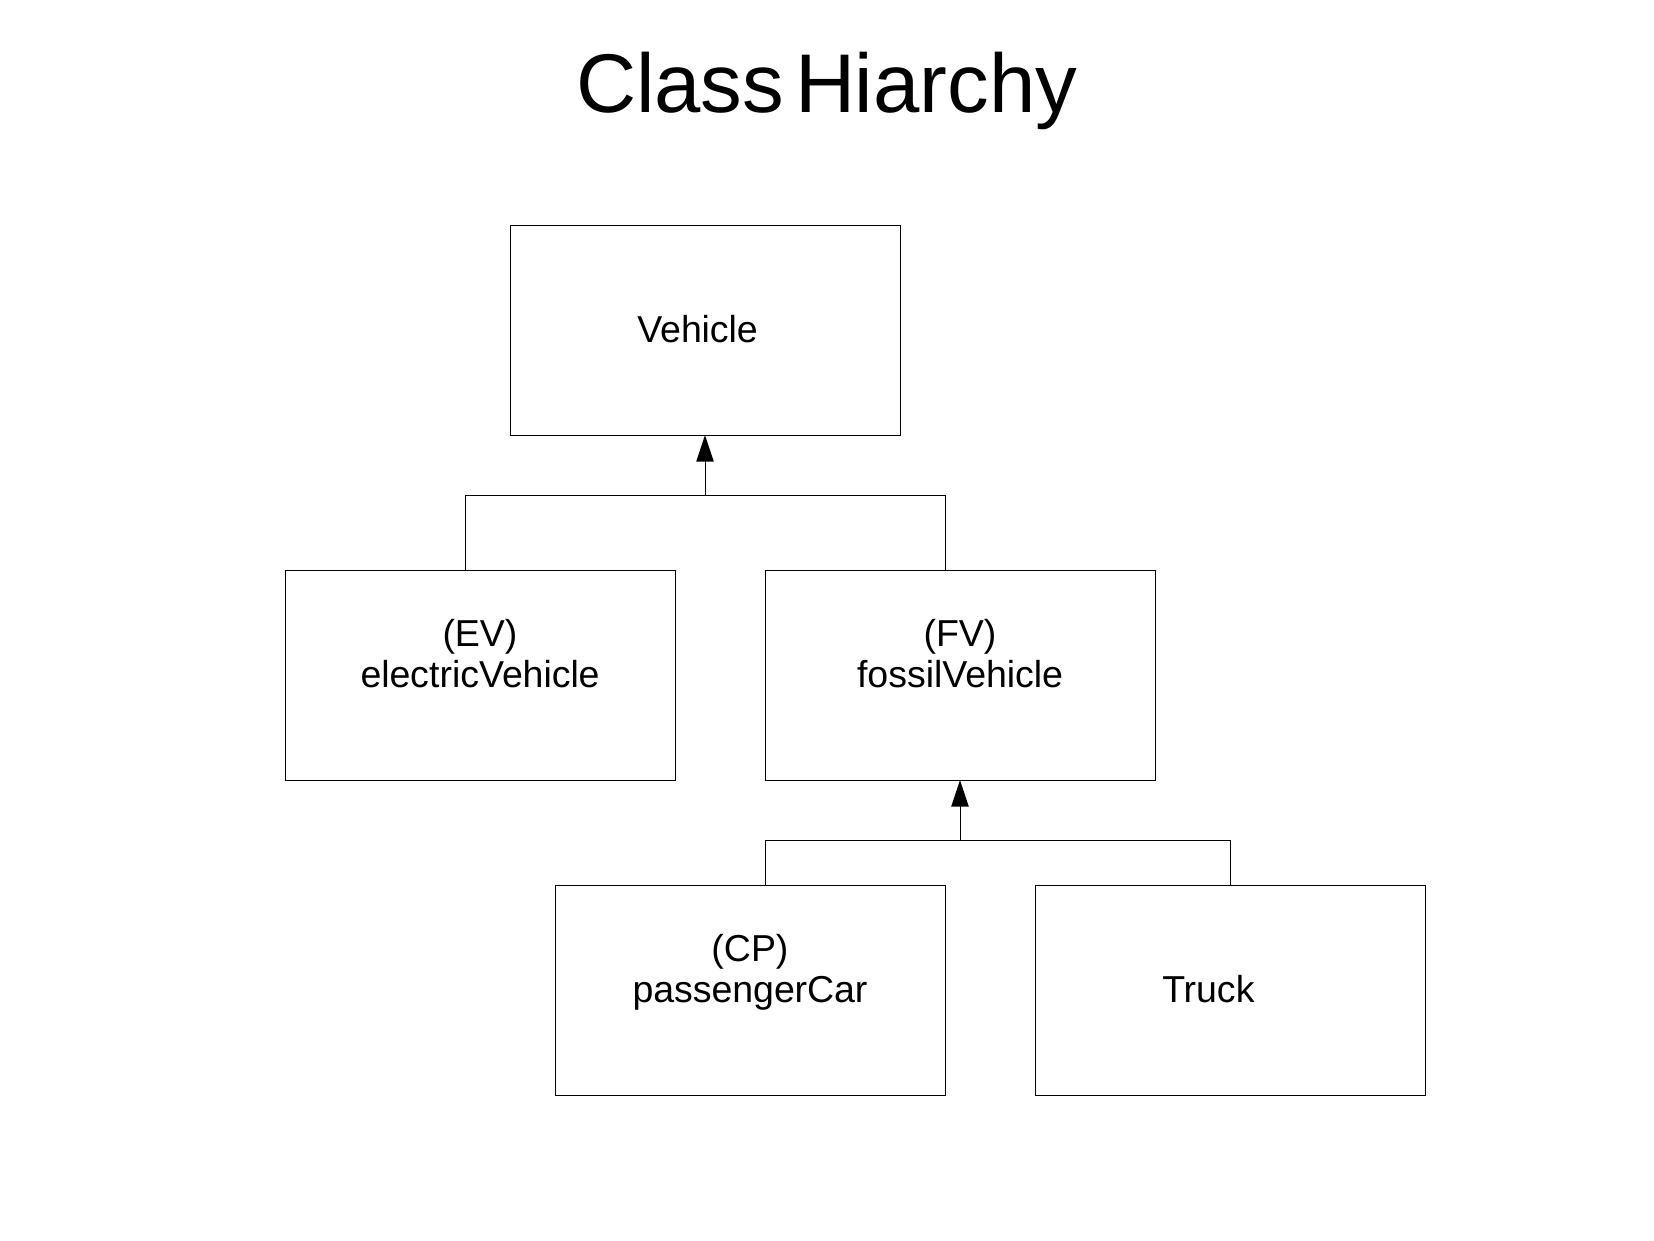

Class Hiarchy
Vehicle
(EV) electricVehicle
(FV) fossilVehicle
(CP) passengerCar
Truck